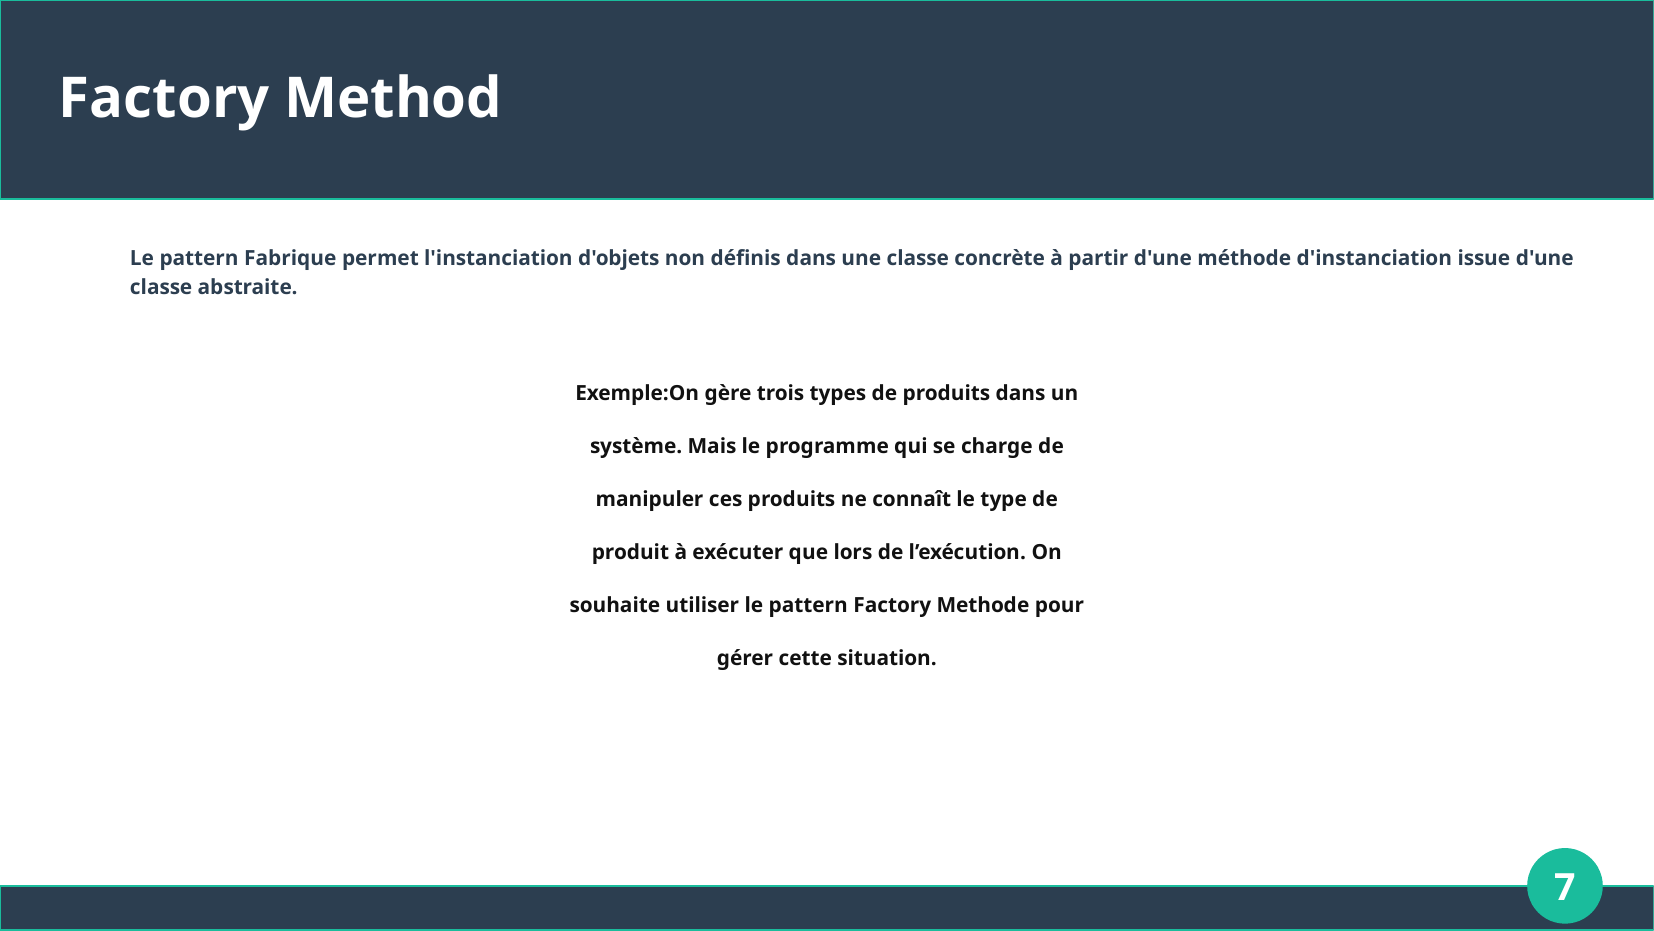

# Factory Method
Le pattern Fabrique permet l'instanciation d'objets non définis dans une classe concrète à partir d'une méthode d'instanciation issue d'une classe abstraite.
Exemple:On gère trois types de produits dans un
système. Mais le programme qui se charge de
manipuler ces produits ne connaît le type de
produit à exécuter que lors de l’exécution. On
souhaite utiliser le pattern Factory Methode pour
gérer cette situation.
7